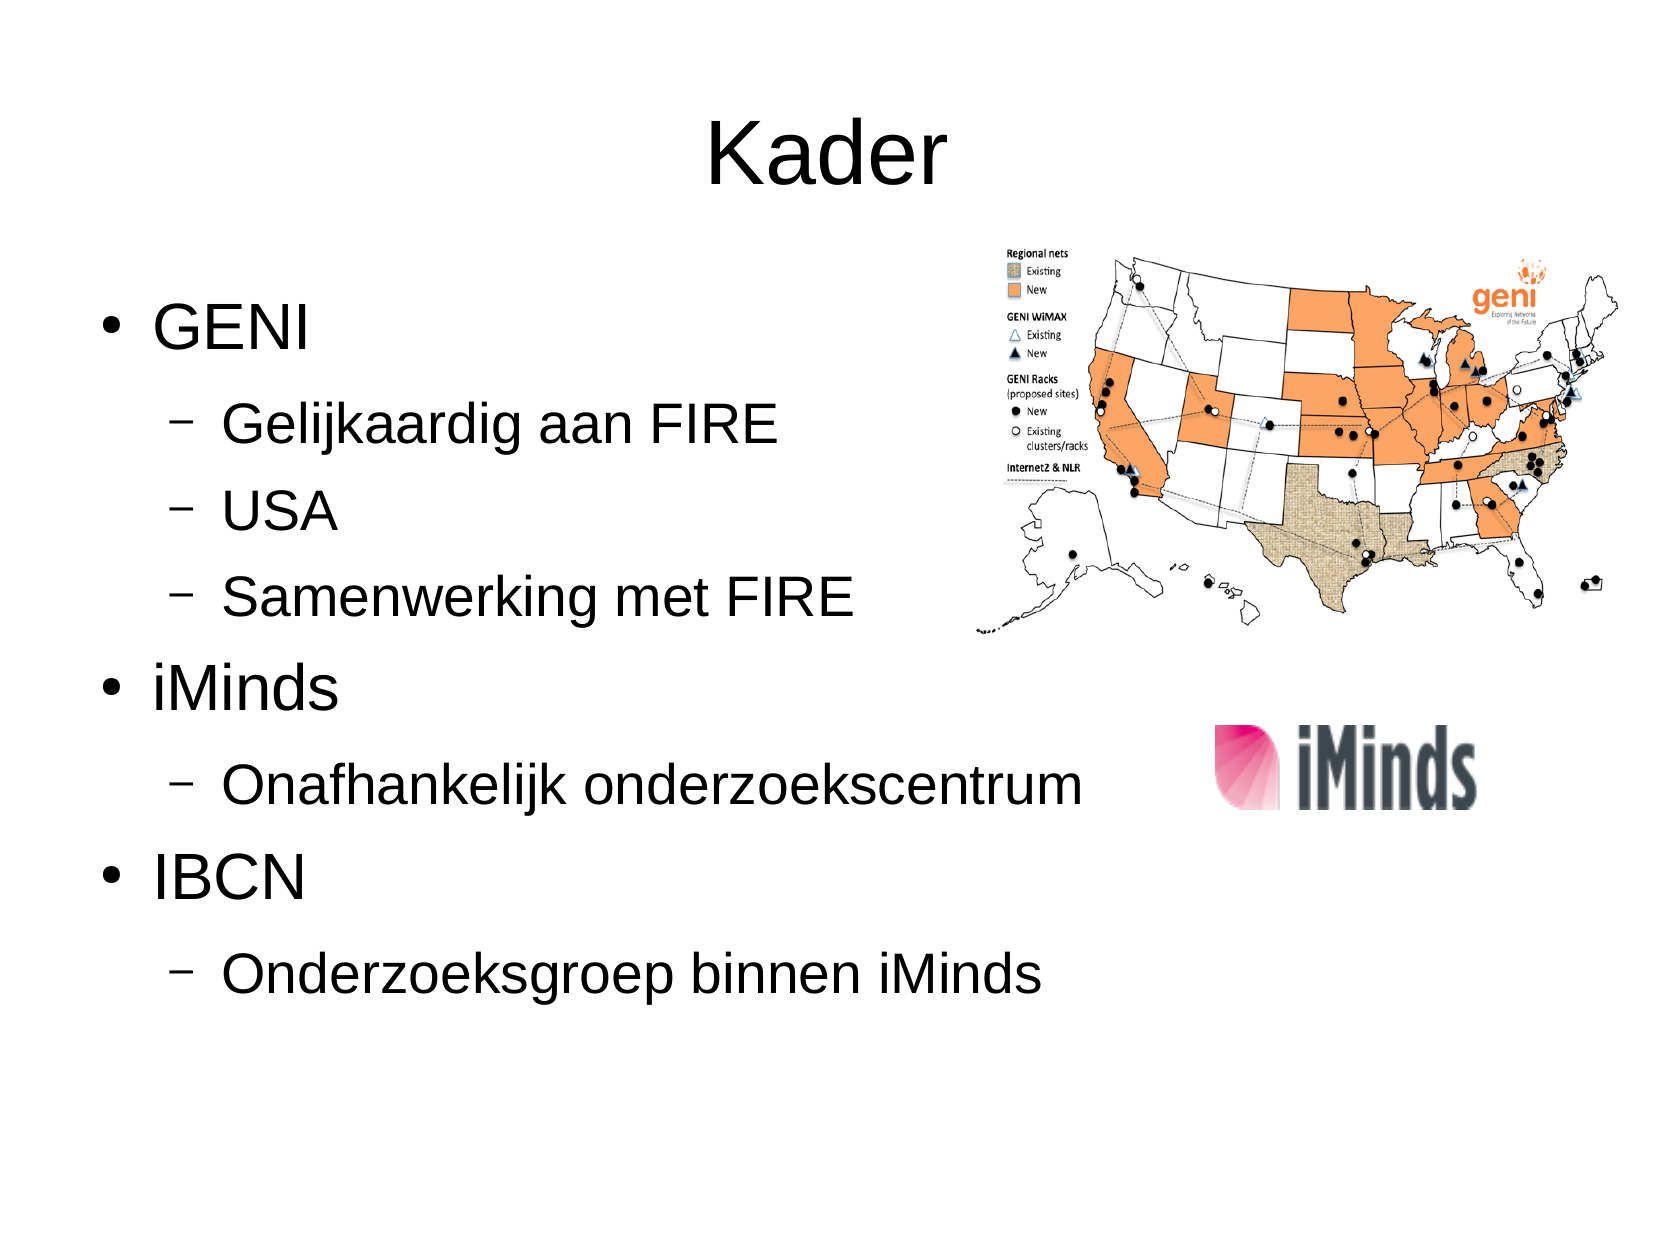

# Kader
GENI
Gelijkaardig aan FIRE
USA
Samenwerking met FIRE
iMinds
Onafhankelijk onderzoekscentrum
IBCN
Onderzoeksgroep binnen iMinds